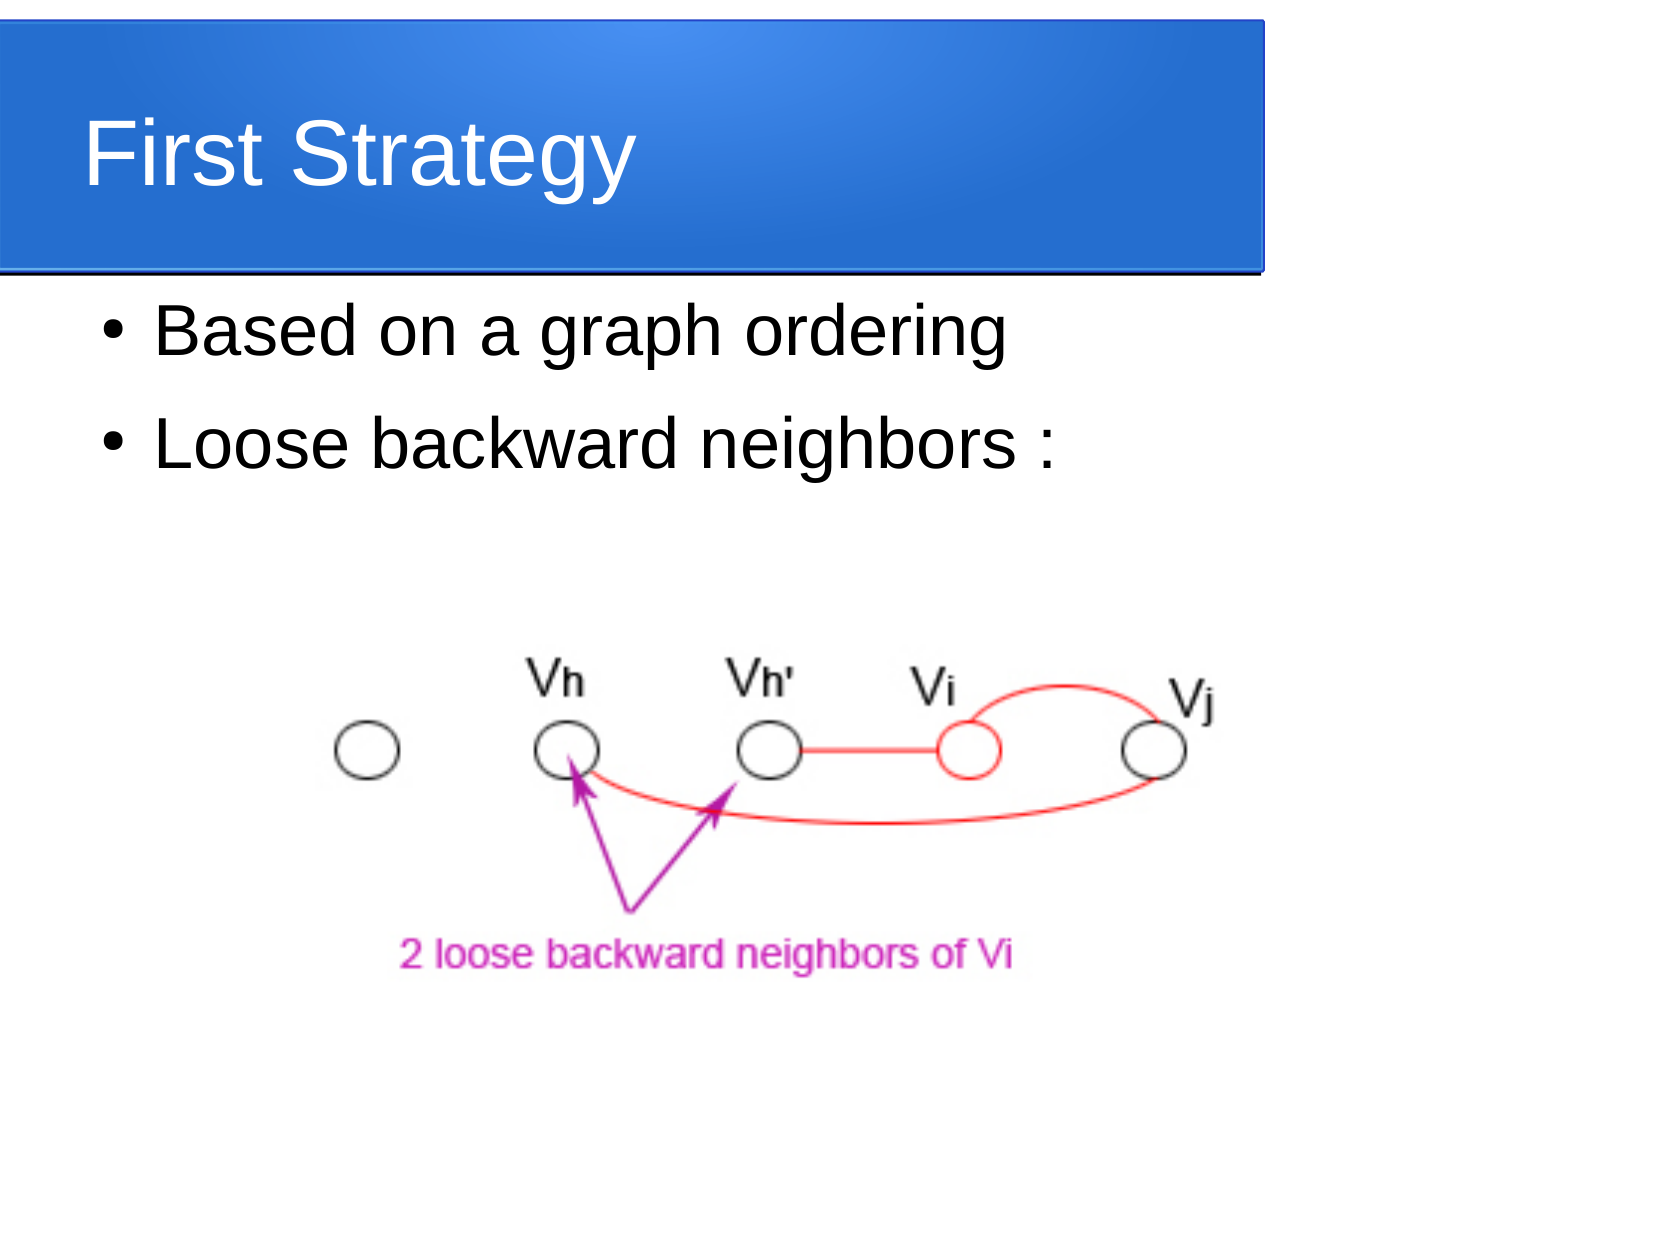

# First Strategy
Based on a graph ordering
Loose backward neighbors :